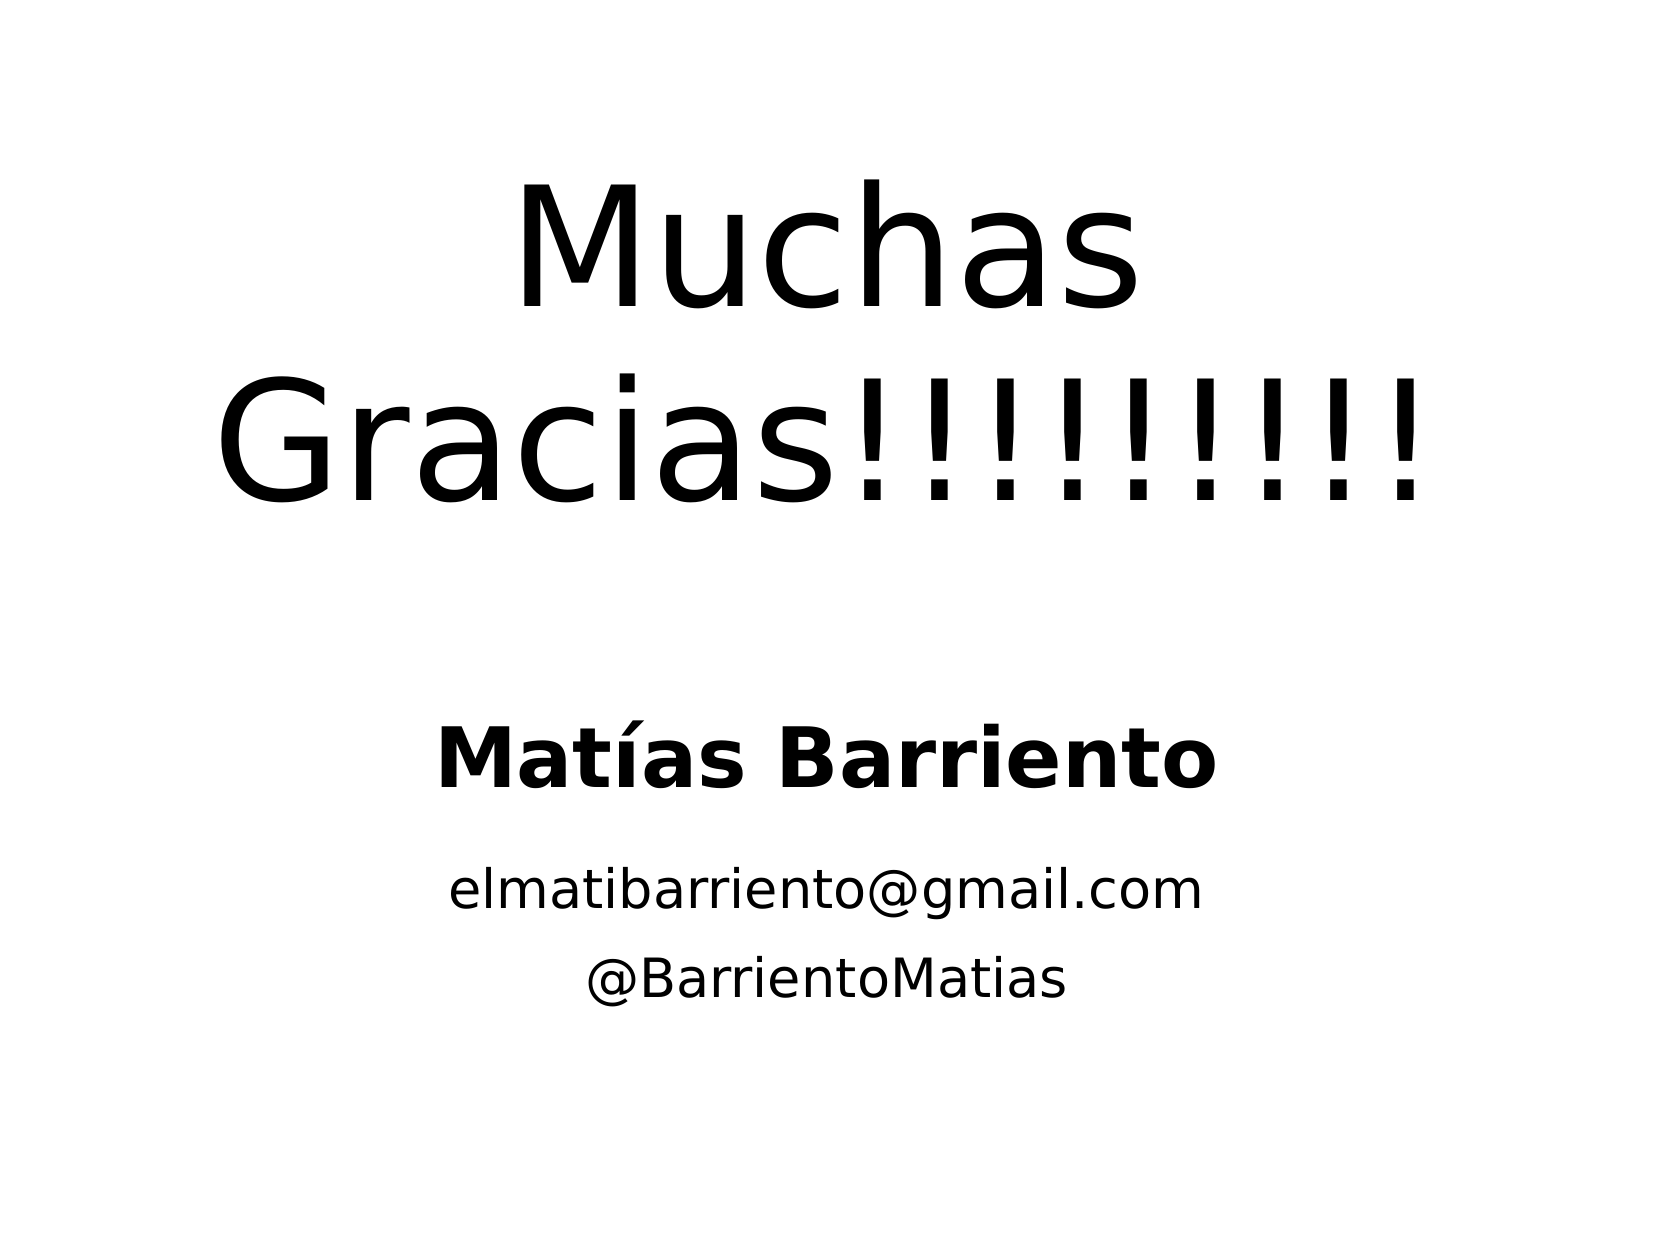

# Muchas Gracias!!!!!!!!!
Matías Barriento
elmatibarriento@gmail.com
@BarrientoMatias